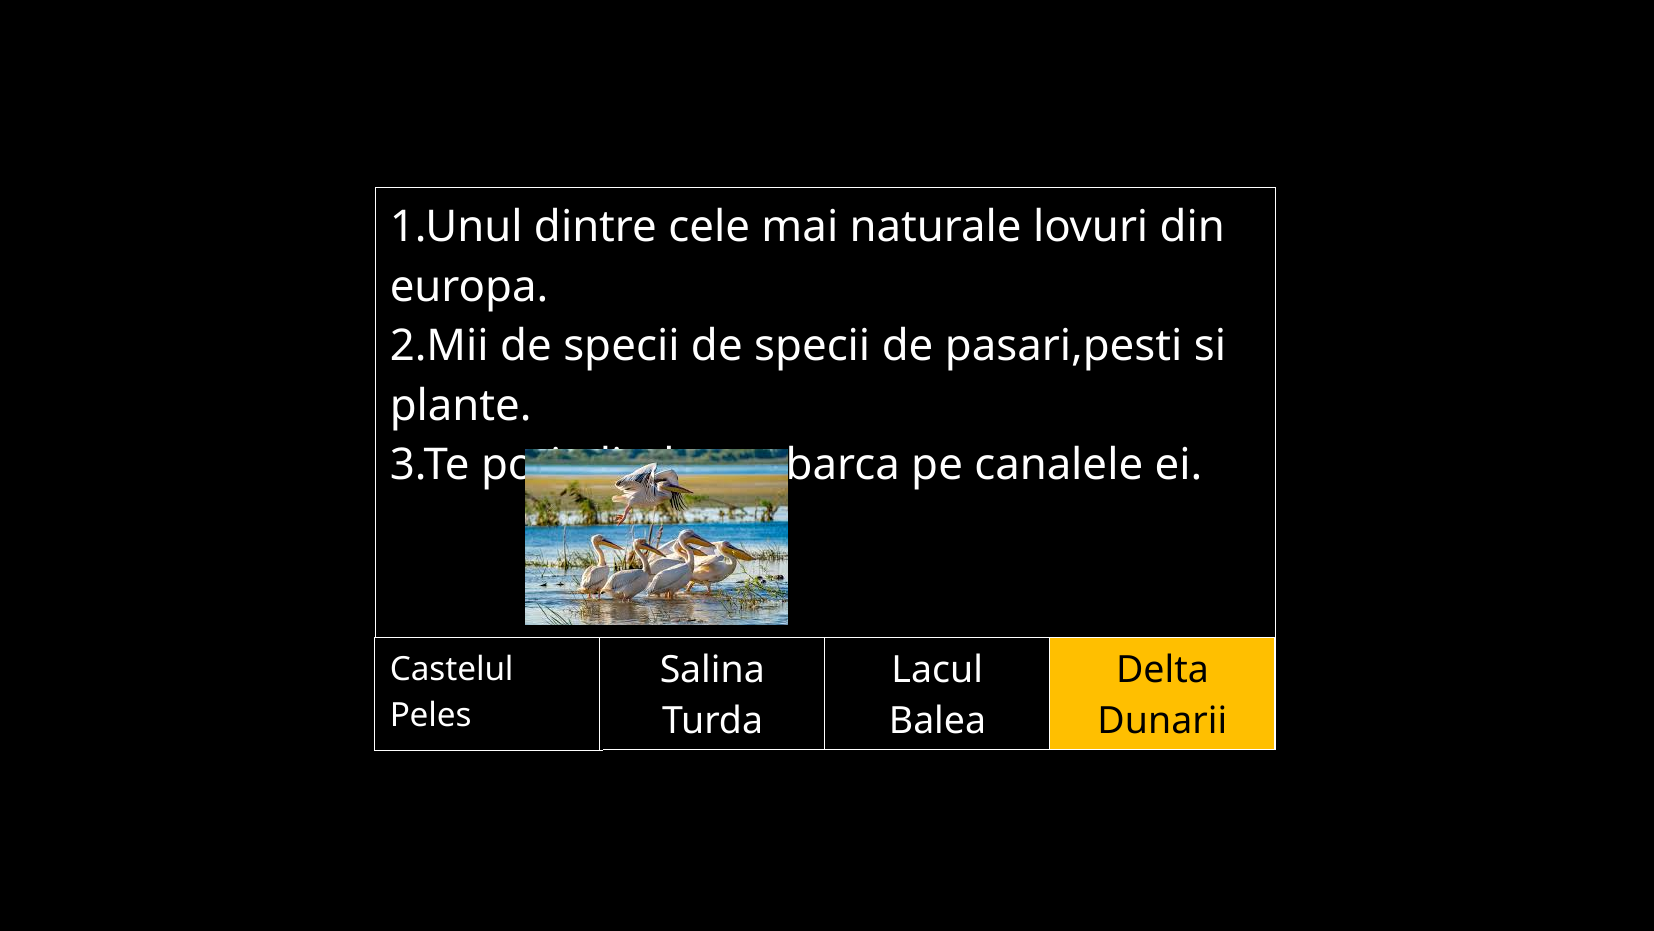

#
1.Unul dintre cele mai naturale lovuri din europa.
2.Mii de specii de specii de pasari,pesti si plante.
3.Te poti plimba cu barca pe canalele ei.
Lacul Balea
Delta Dunarii
Salina Turda
Castelul Peles